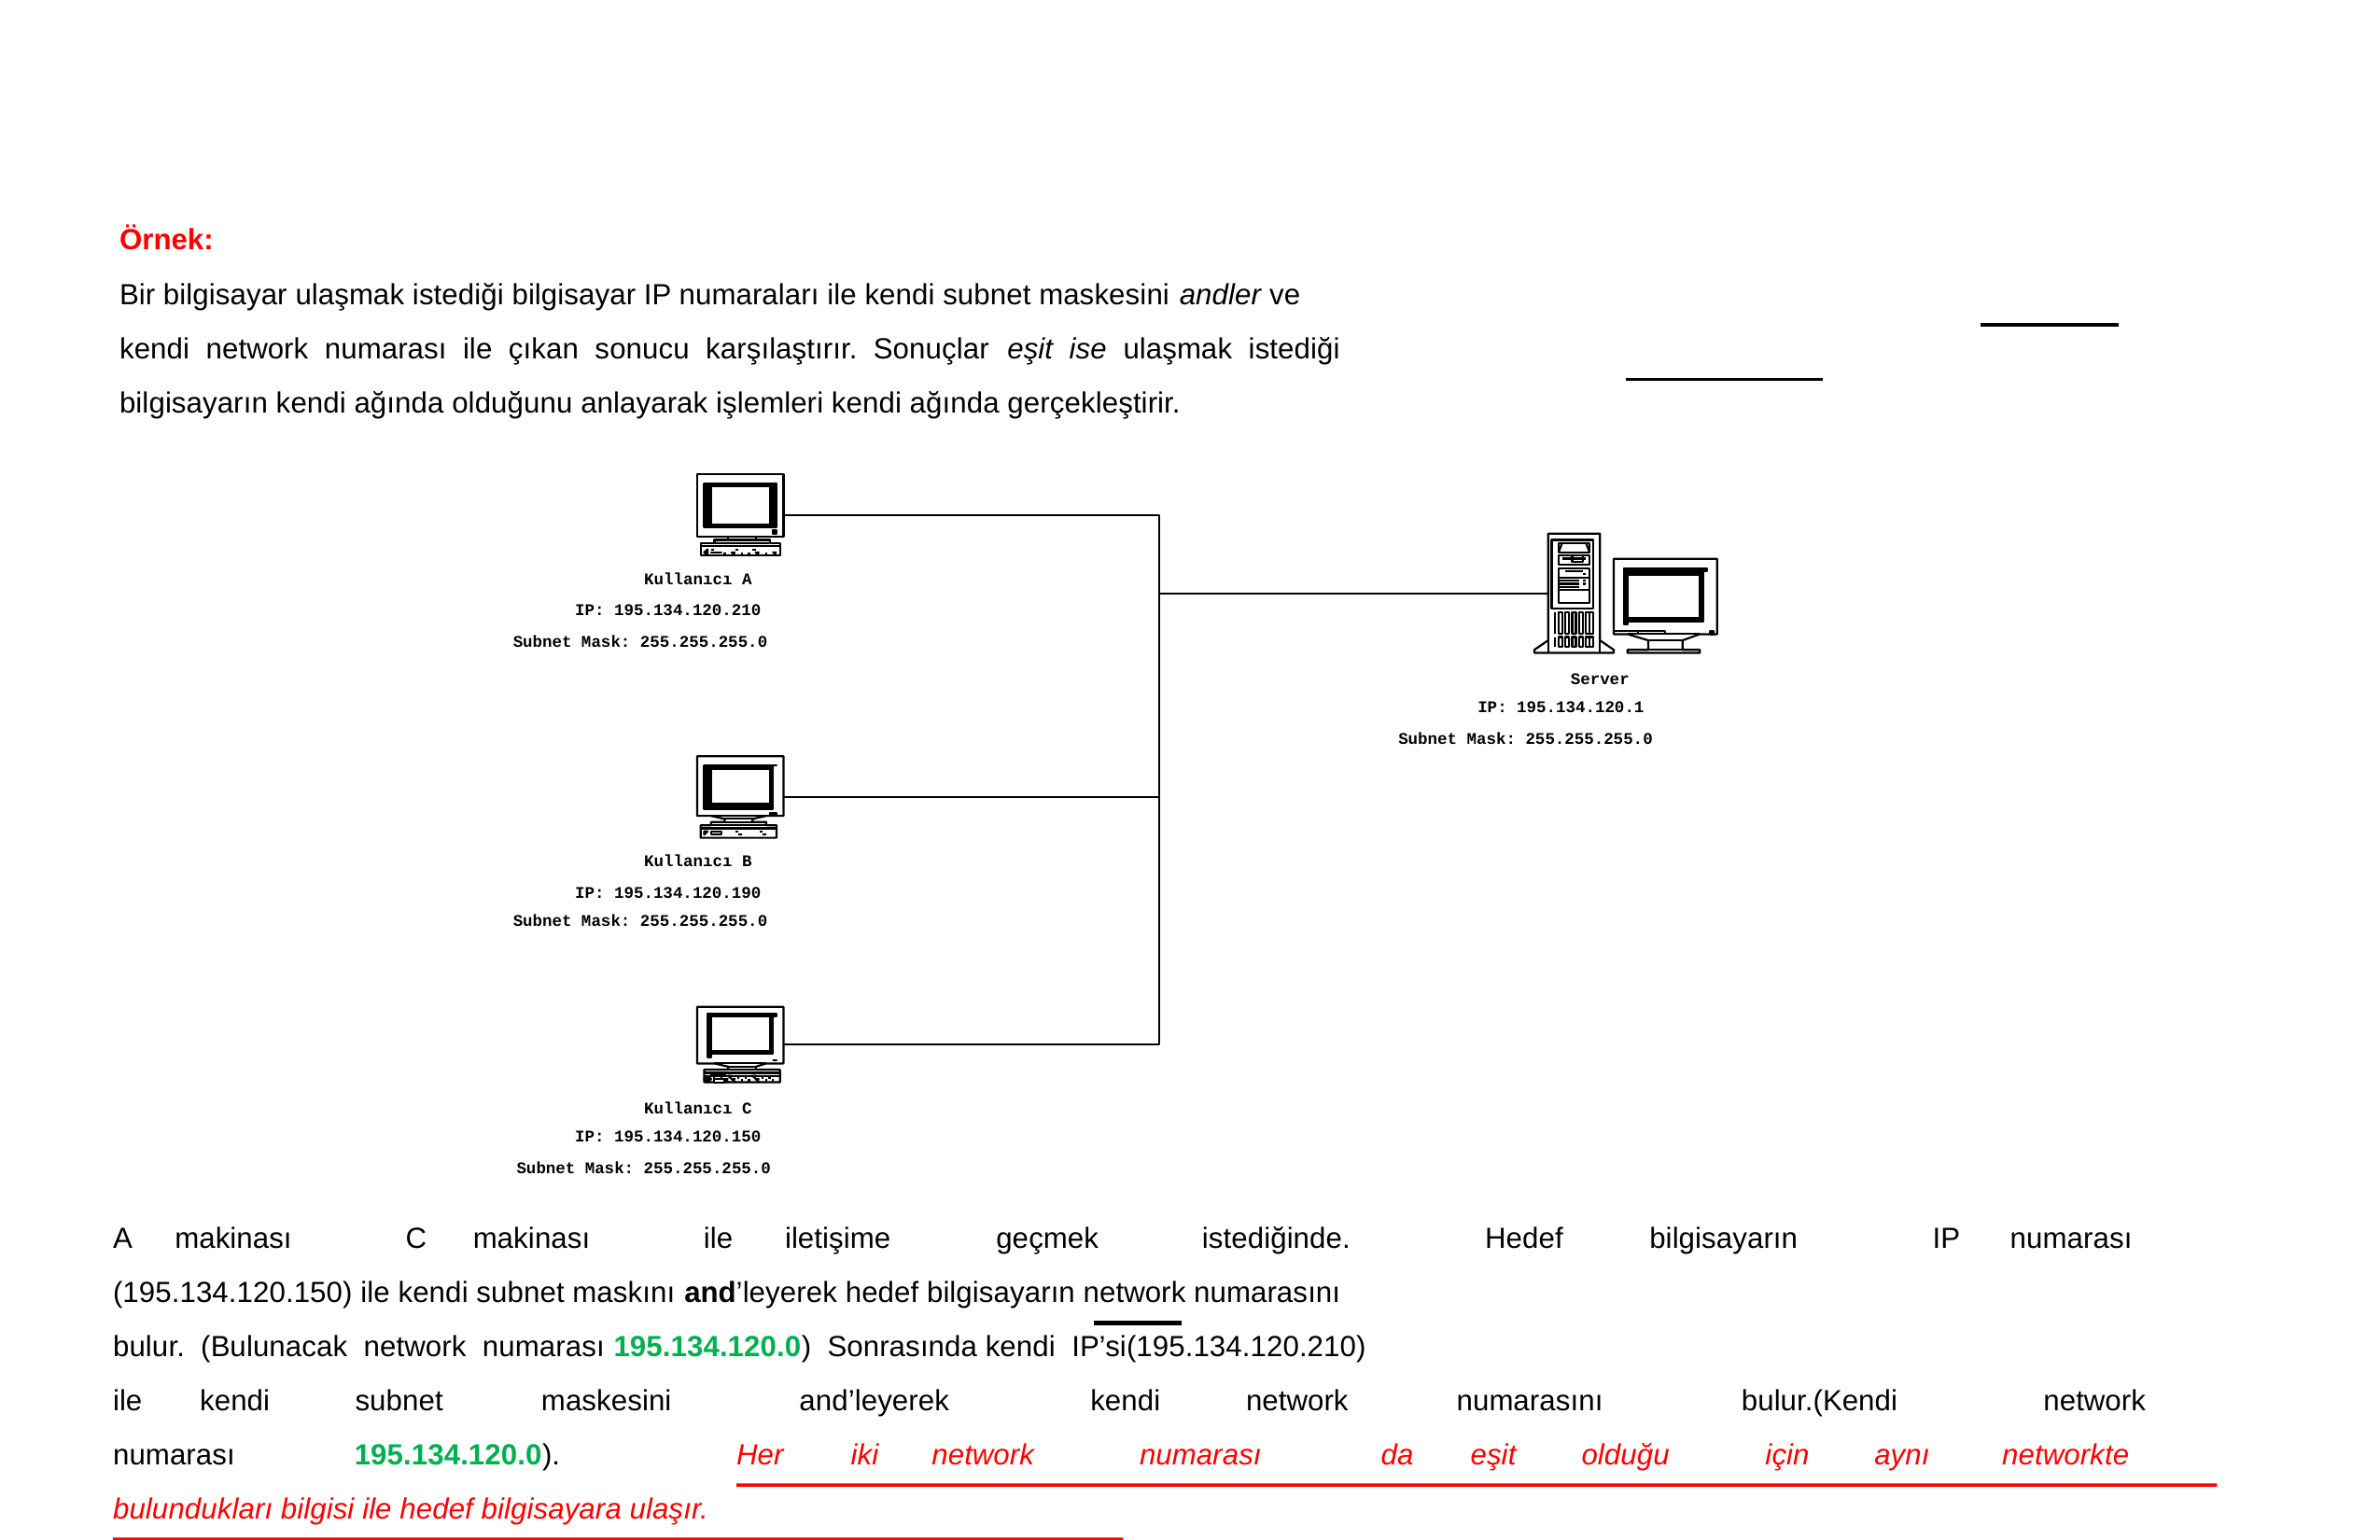

Örnek:
Bir bilgisayar ulaşmak istediği bilgisayar IP numaraları ile kendi subnet maskesini andler ve
kendi network numarası ile çıkan sonucu karşılaştırır. Sonuçlar eşit ise ulaşmak istediği
bilgisayarın kendi ağında olduğunu anlayarak işlemleri kendi ağında gerçekleştirir.
Kullanıcı A
IP: 195.134.120.210
Subnet Mask: 255.255.255.0
Server
IP: 195.134.120.1
Subnet Mask: 255.255.255.0
Kullanıcı B
IP: 195.134.120.190
Subnet Mask: 255.255.255.0
Kullanıcı C
IP: 195.134.120.150
Subnet Mask: 255.255.255.0
A
makinası
C
makinası
ile
iletişime
geçmek
istediğinde.
Hedef
bilgisayarın
IP
numarası
(195.134.120.150) ile kendi subnet maskını and’leyerek hedef bilgisayarın network numarasını
bulur. (Bulunacak network numarası 195.134.120.0) Sonrasında kendi IP’si(195.134.120.210)
ile
kendi
subnet
maskesini
and’leyerek
kendi
network
numarasını
bulur.(Kendi
network
numarası
195.134.120.0).
Her
iki
network
numarası
da
eşit
olduğu
için
aynı
networkte
bulundukları bilgisi ile hedef bilgisayara ulaşır.